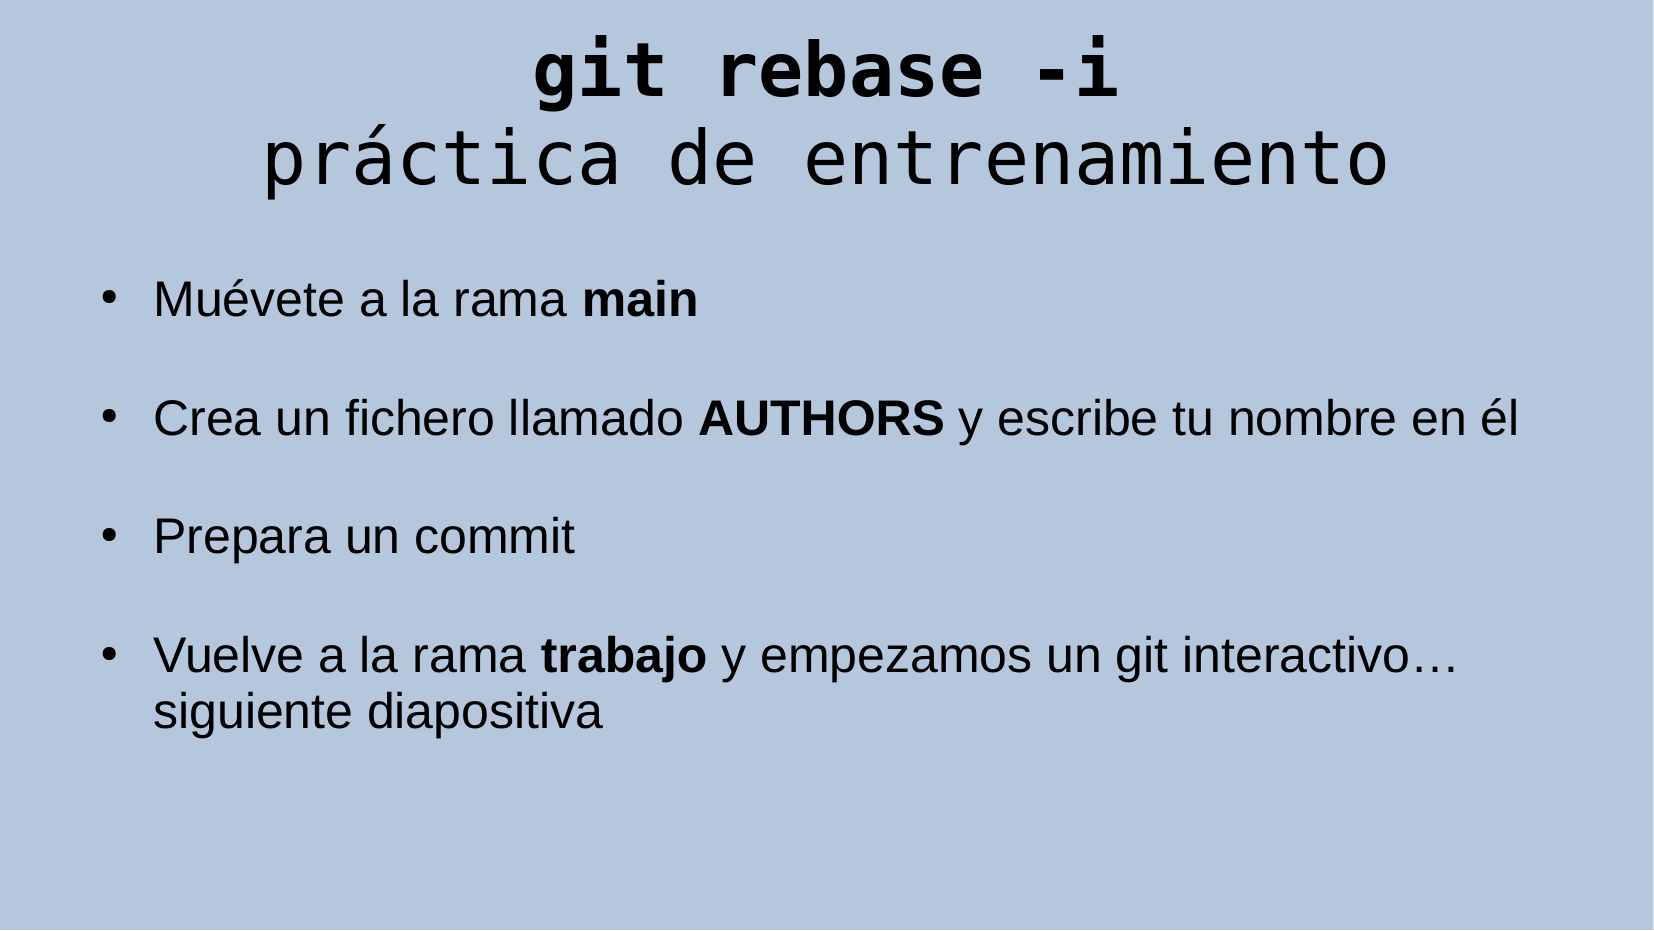

# git rebase -i práctica de entrenamiento
Muévete a la rama main
Crea un fichero llamado AUTHORS y escribe tu nombre en él
Prepara un commit
Vuelve a la rama trabajo y empezamos un git interactivo… siguiente diapositiva